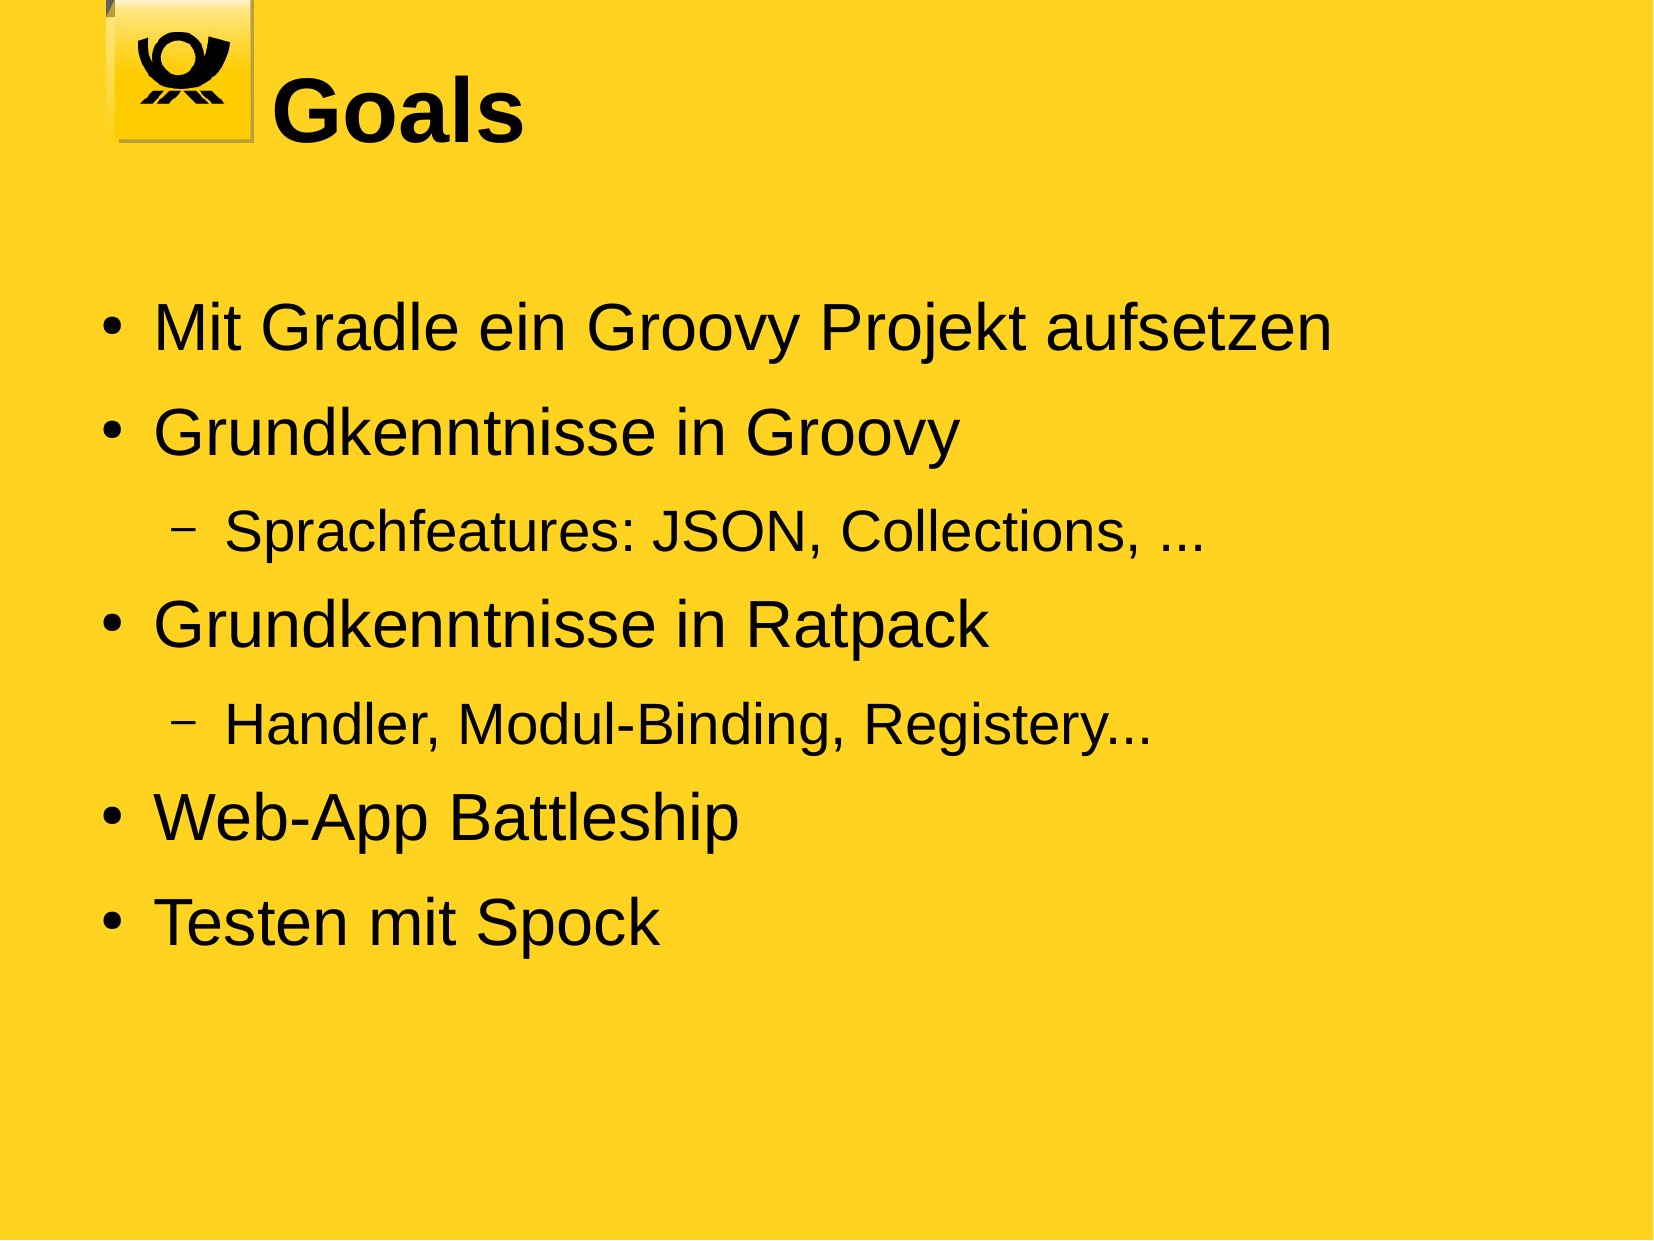

# Goals
Mit Gradle ein Groovy Projekt aufsetzen
Grundkenntnisse in Groovy
Sprachfeatures: JSON, Collections, ...
Grundkenntnisse in Ratpack
Handler, Modul-Binding, Registery...
Web-App Battleship
Testen mit Spock